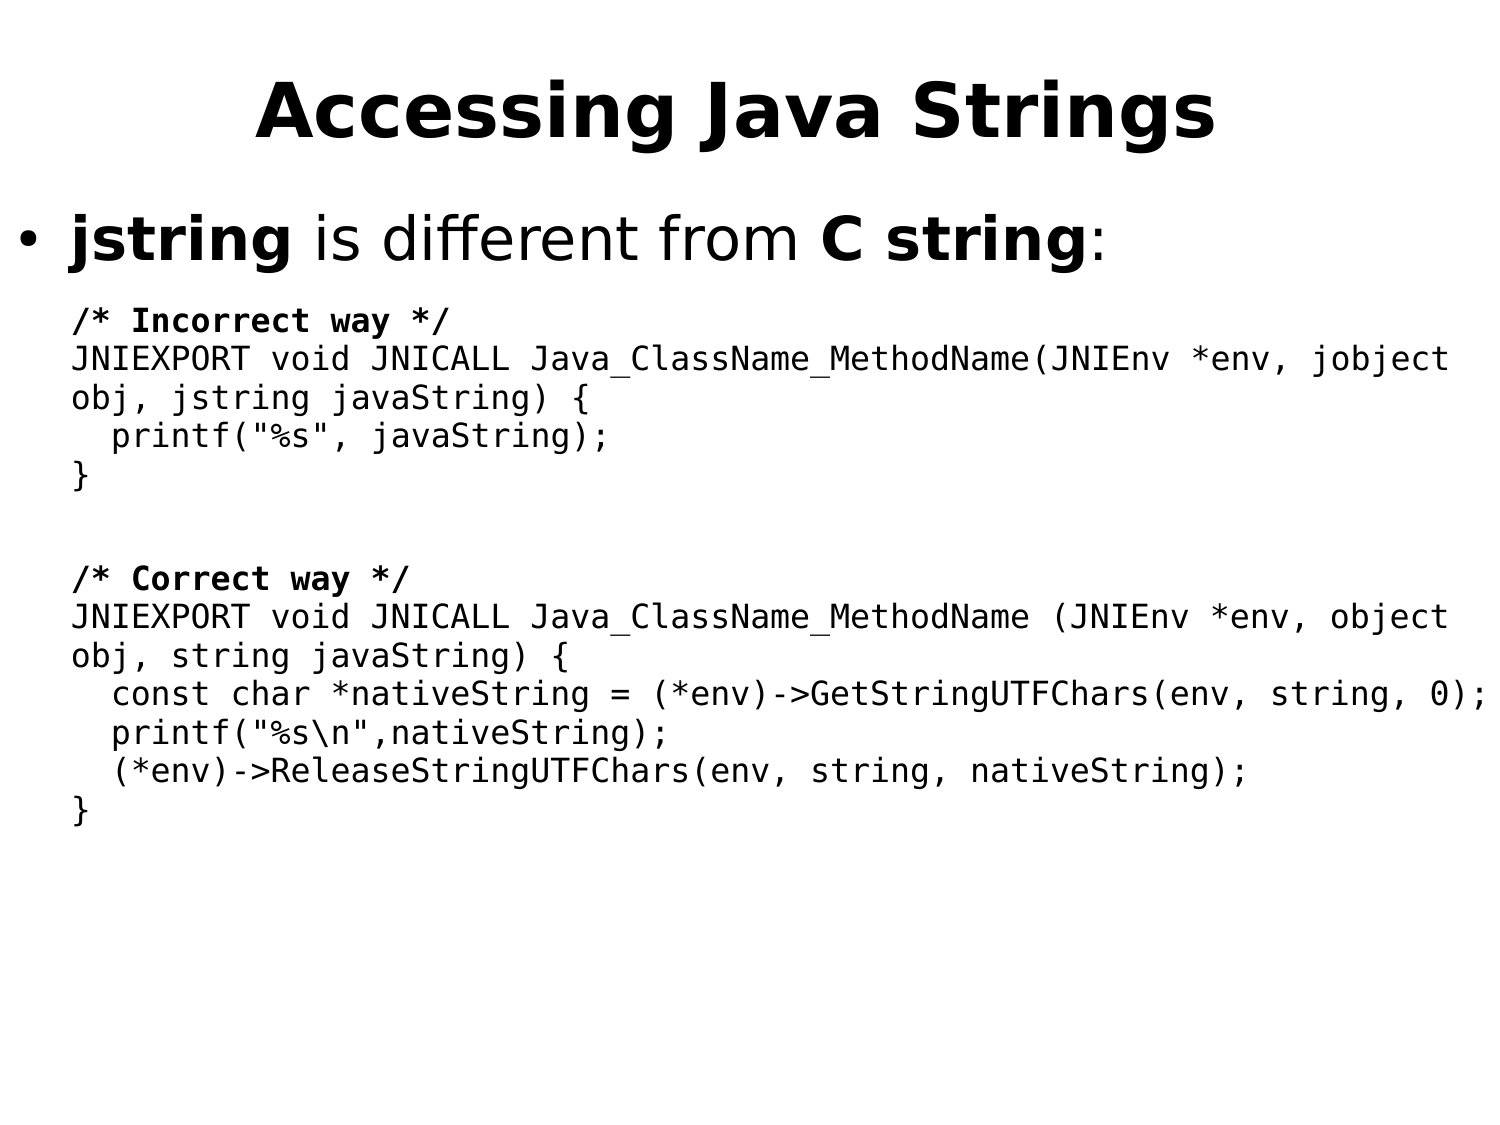

# Accessing Java Strings
jstring is different from C string:
/* Incorrect way */
JNIEXPORT void JNICALL Java_ClassName_MethodName(JNIEnv *env, jobject obj, jstring javaString) {
 printf("%s", javaString);
}
/* Correct way */
JNIEXPORT void JNICALL Java_ClassName_MethodName (JNIEnv *env, object obj, string javaString) {
 const char *nativeString = (*env)->GetStringUTFChars(env, string, 0);
 printf("%s\n",nativeString);
 (*env)->ReleaseStringUTFChars(env, string, nativeString);
}